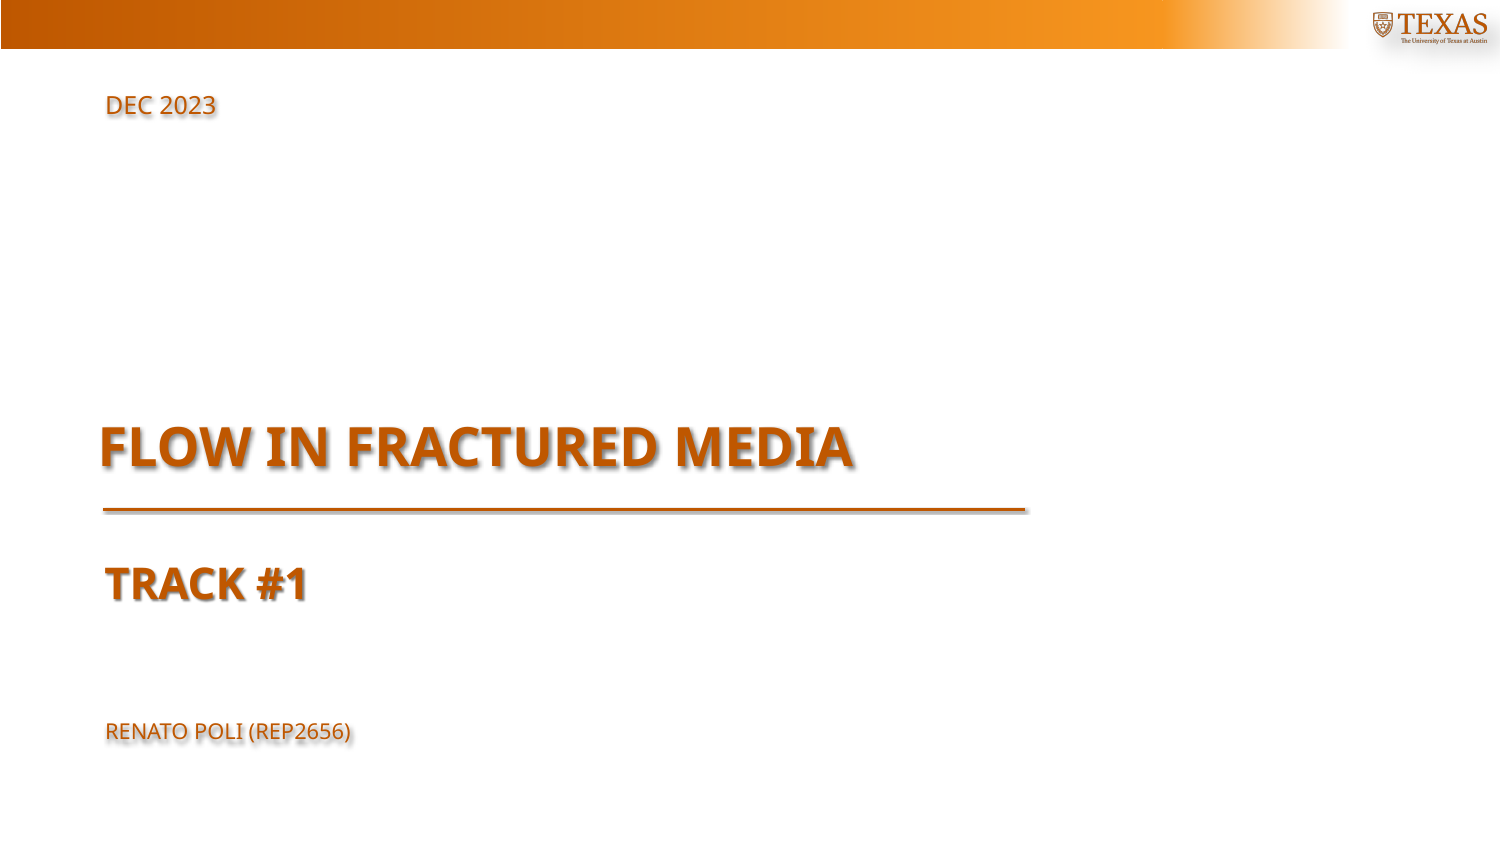

Dec 2023
FLOW IN FRACTURED MEDIA
TRACK #1
Renato poli (rep2656)